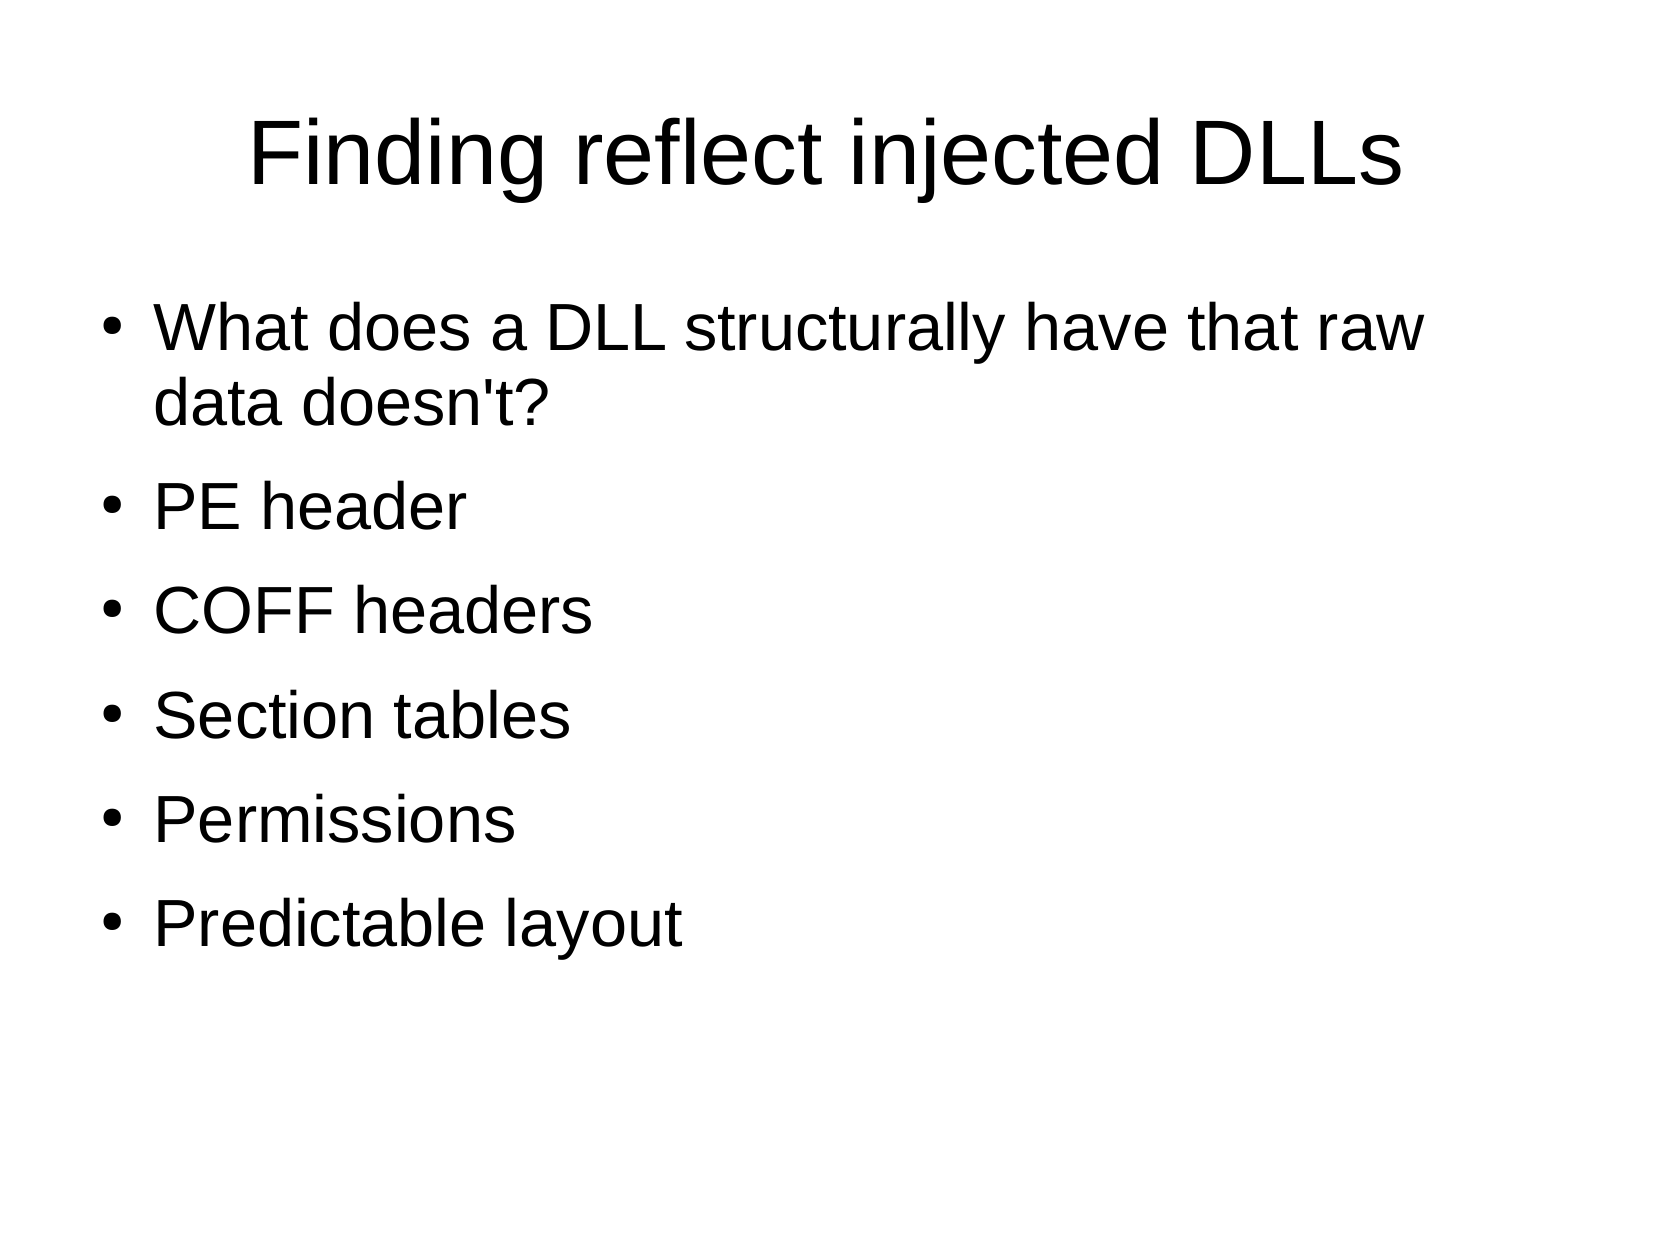

# Finding reflect injected DLLs
What does a DLL structurally have that raw data doesn't?
PE header
COFF headers
Section tables
Permissions
Predictable layout